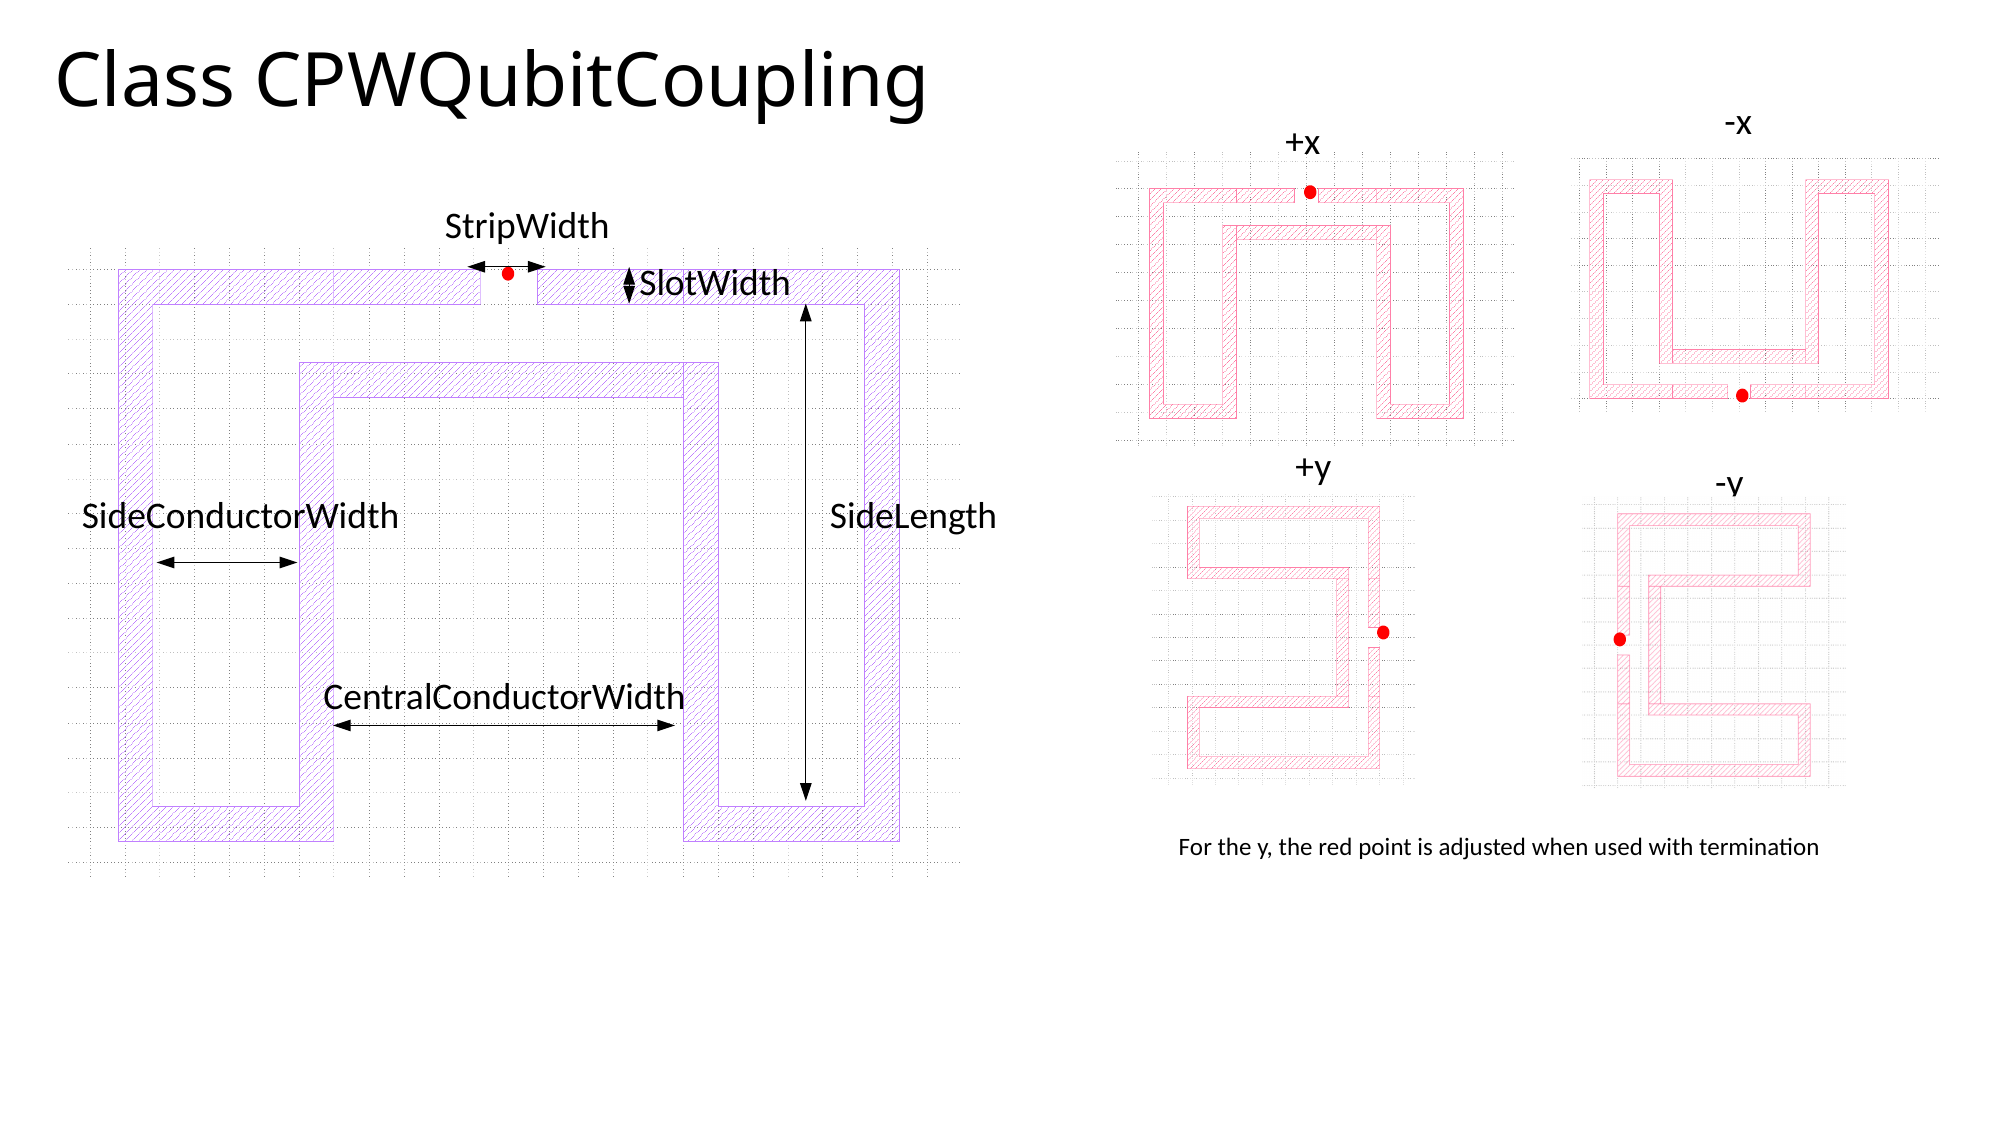

Class CPWQubitCoupling
-x
+x
StripWidth
SlotWidth
+y
-y
SideConductorWidth
SideLength
CentralConductorWidth
For the y, the red point is adjusted when used with termination